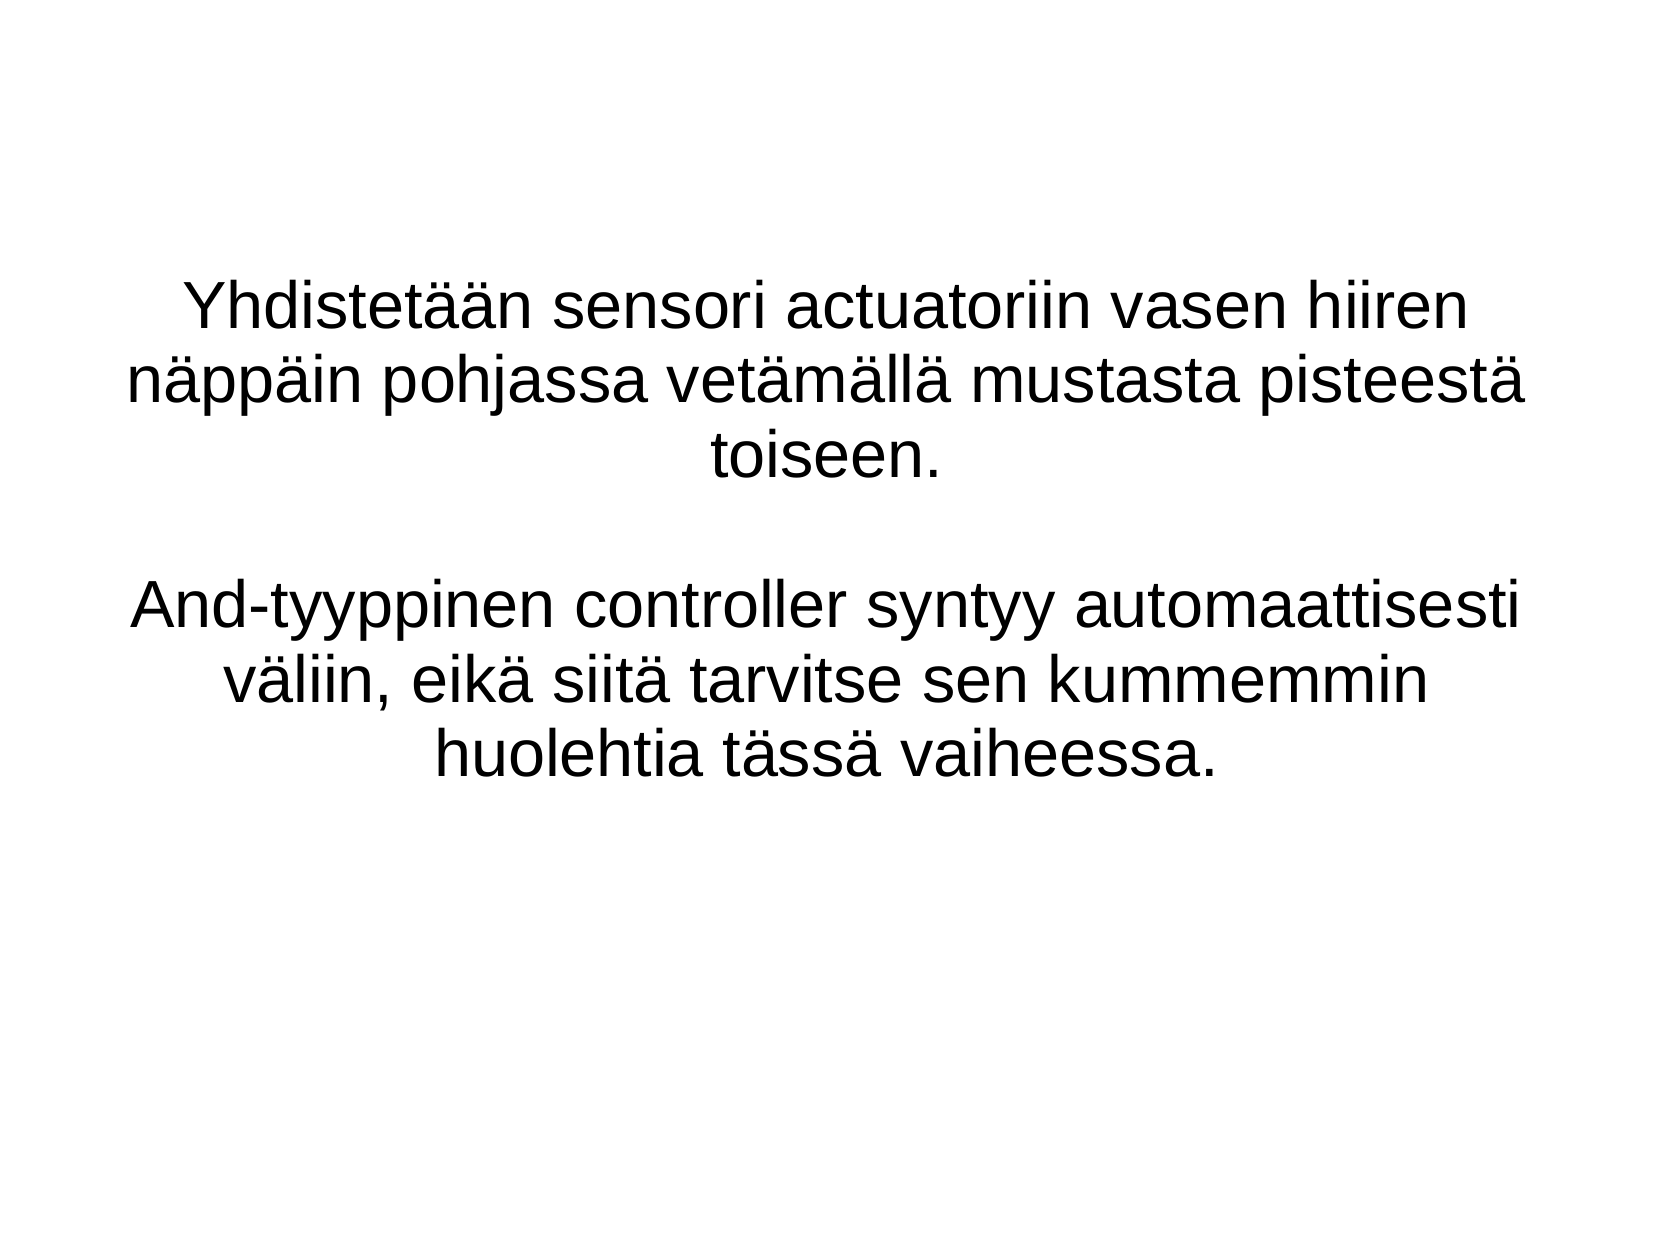

# Yhdistetään sensori actuatoriin vasen hiiren näppäin pohjassa vetämällä mustasta pisteestä toiseen.
And-tyyppinen controller syntyy automaattisesti väliin, eikä siitä tarvitse sen kummemmin huolehtia tässä vaiheessa.